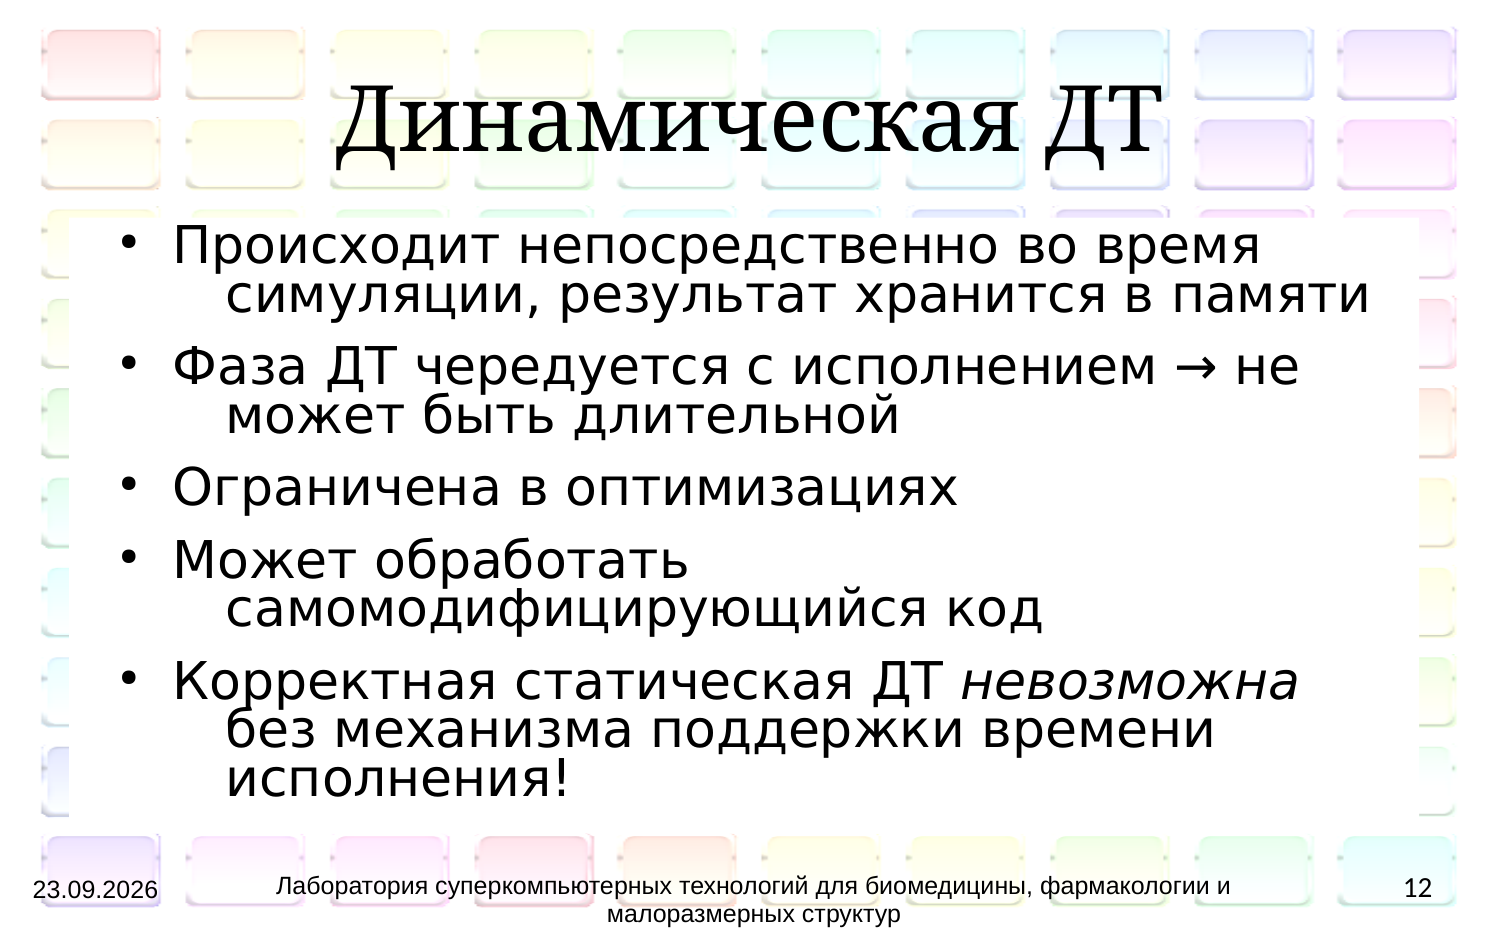

# Динамическая ДТ
Происходит непосредственно во время симуляции, результат хранится в памяти
Фаза ДТ чередуется с исполнением → не может быть длительной
Ограничена в оптимизациях
Может обработать самомодифицирующийся код
Корректная статическая ДТ невозможна без механизма поддержки времени исполнения!
Лаборатория суперкомпьютерных технологий для биомедицины, фармакологии и малоразмерных структур